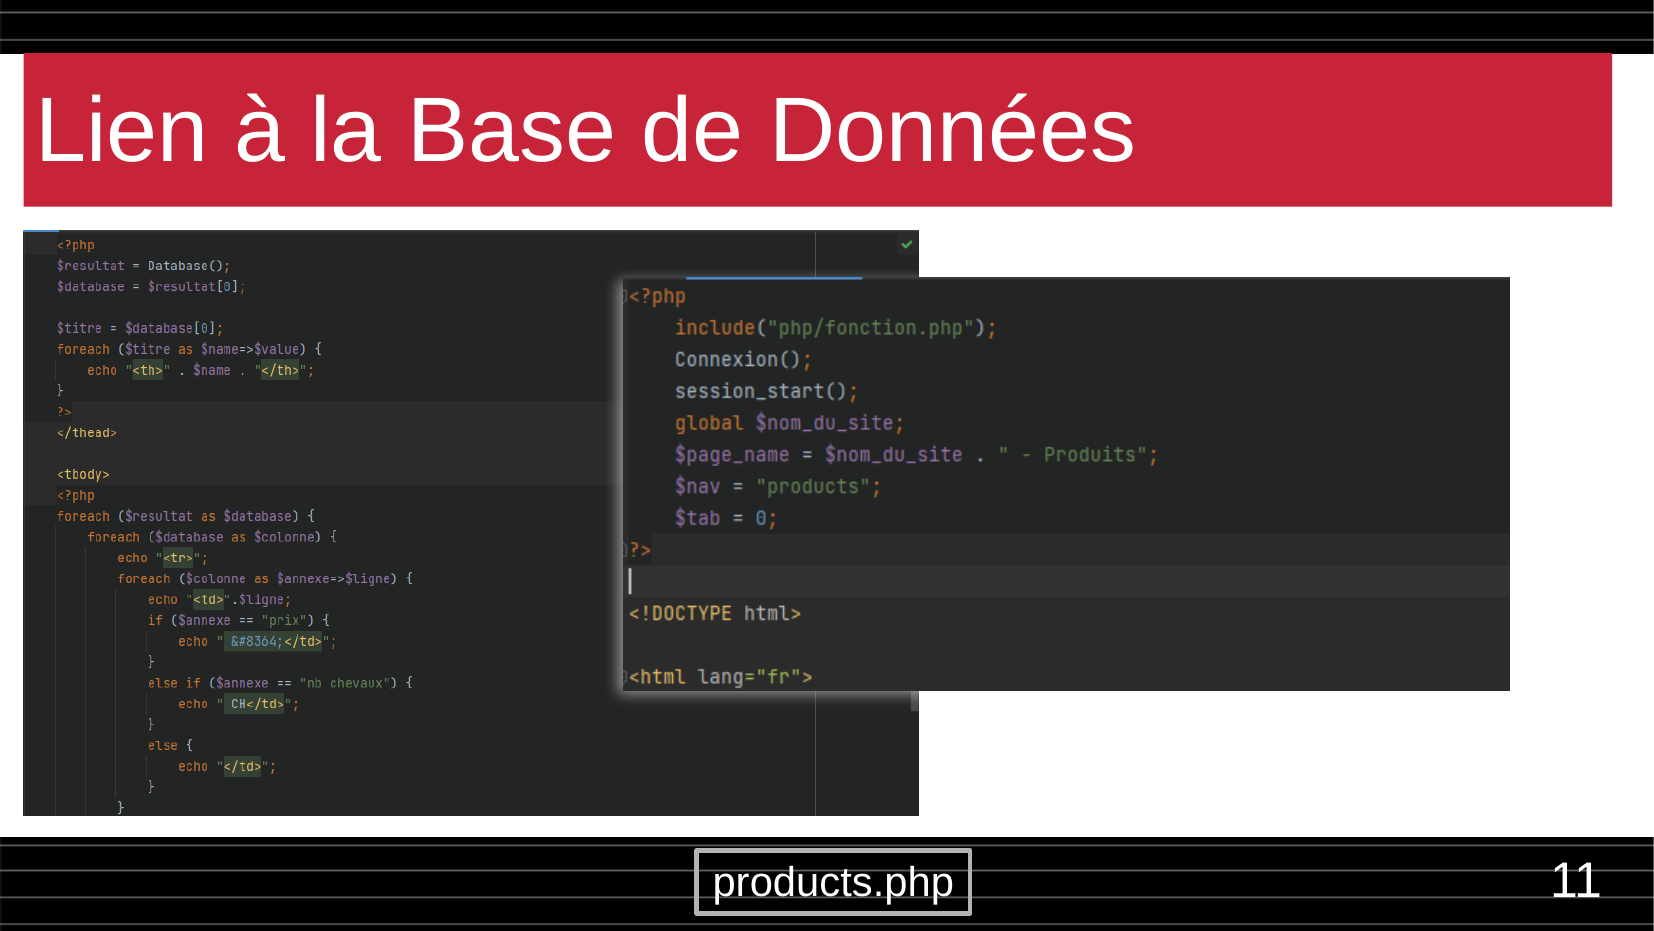

# Lien à la Base de Données
fonction.php
11
products.php